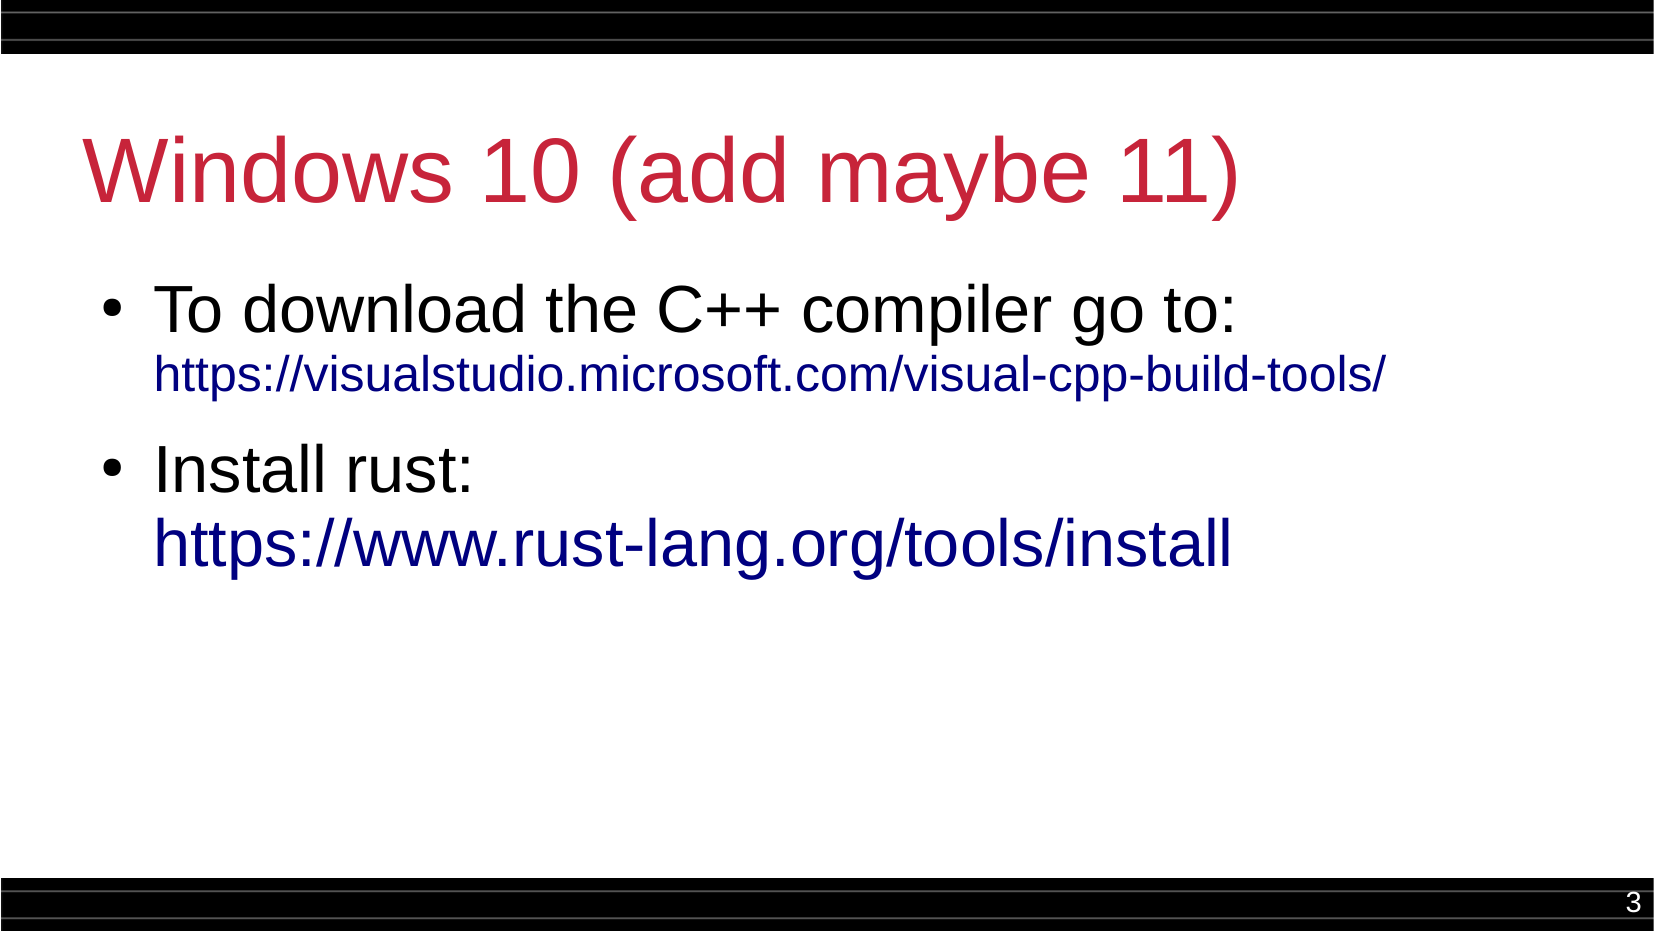

# Windows 10 (add maybe 11)
To download the C++ compiler go to: https://visualstudio.microsoft.com/visual-cpp-build-tools/
Install rust: https://www.rust-lang.org/tools/install